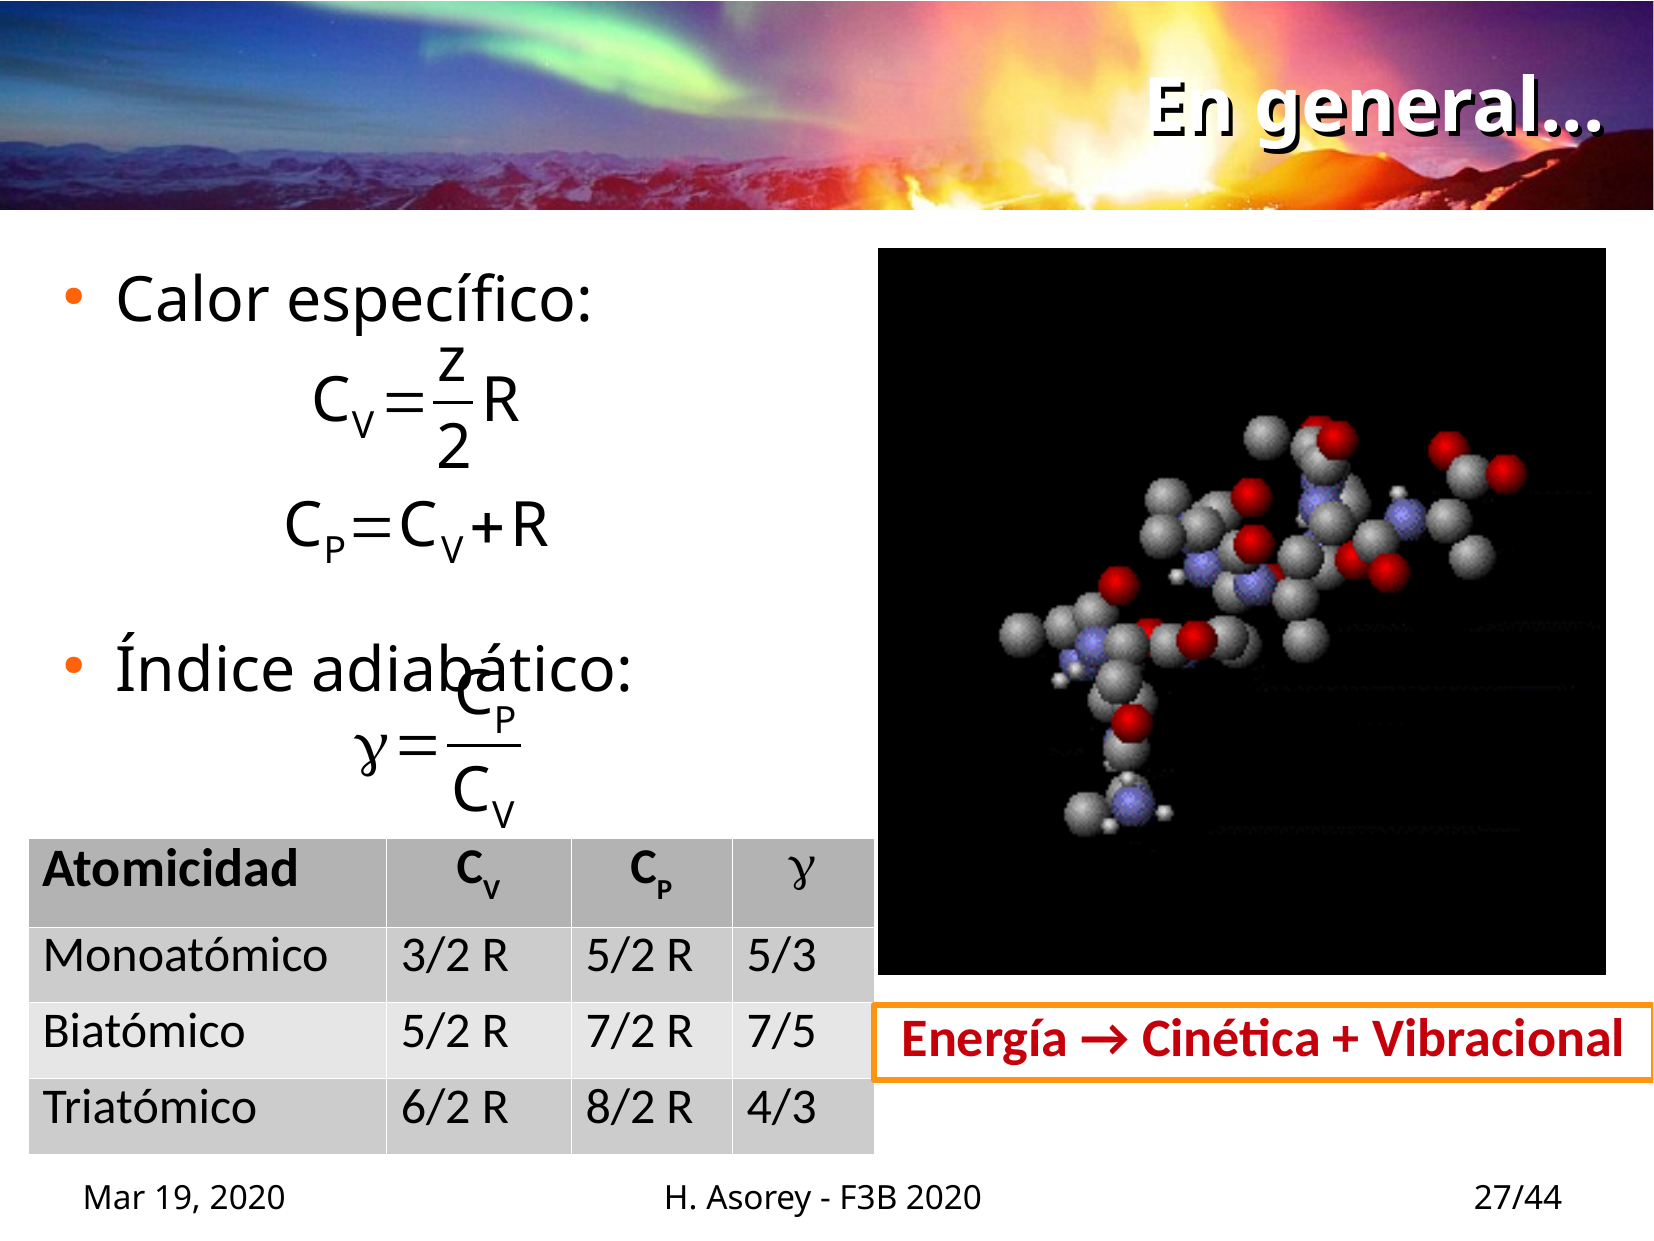

# En general...
Calor específico:
Índice adiabático:
| Atomicidad | CV | CP | g |
| --- | --- | --- | --- |
| Monoatómico | 3/2 R | 5/2 R | 5/3 |
| Biatómico | 5/2 R | 7/2 R | 7/5 |
| Triatómico | 6/2 R | 8/2 R | 4/3 |
Energía → Cinética + Vibracional
Mar 19, 2020
H. Asorey - F3B 2020
27